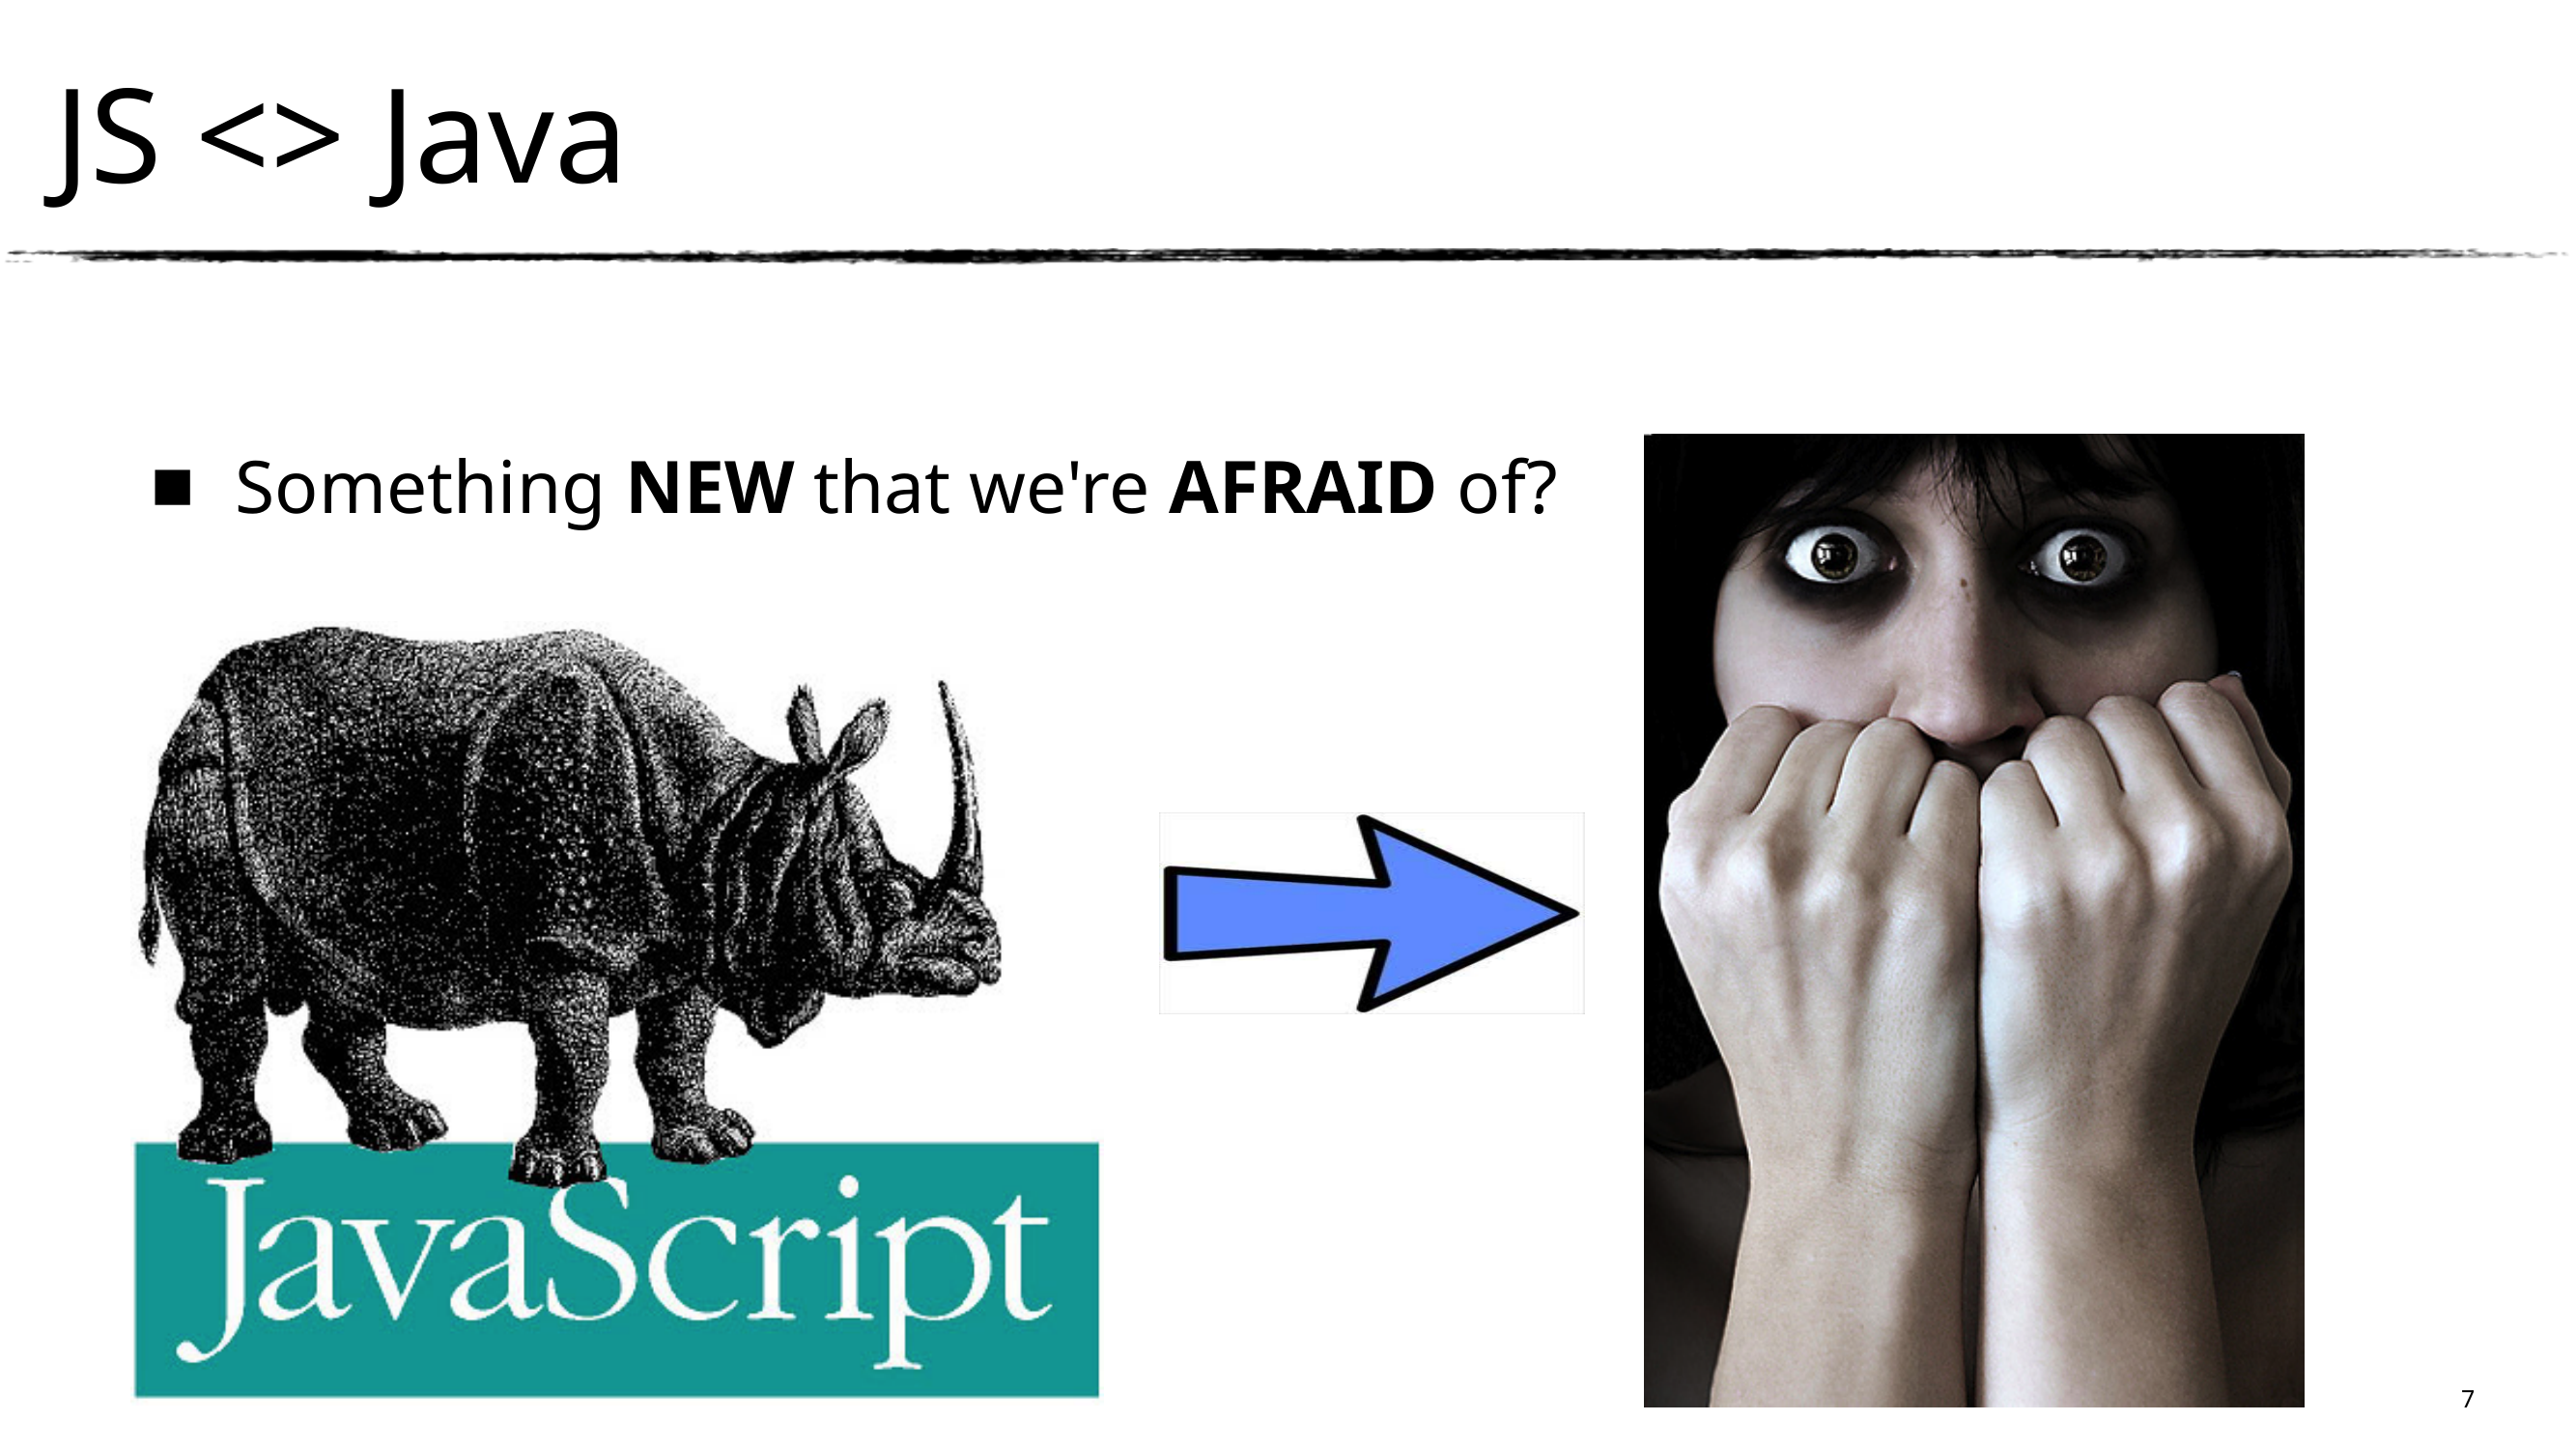

JS <> Java
Something NEW that we're AFRAID of?